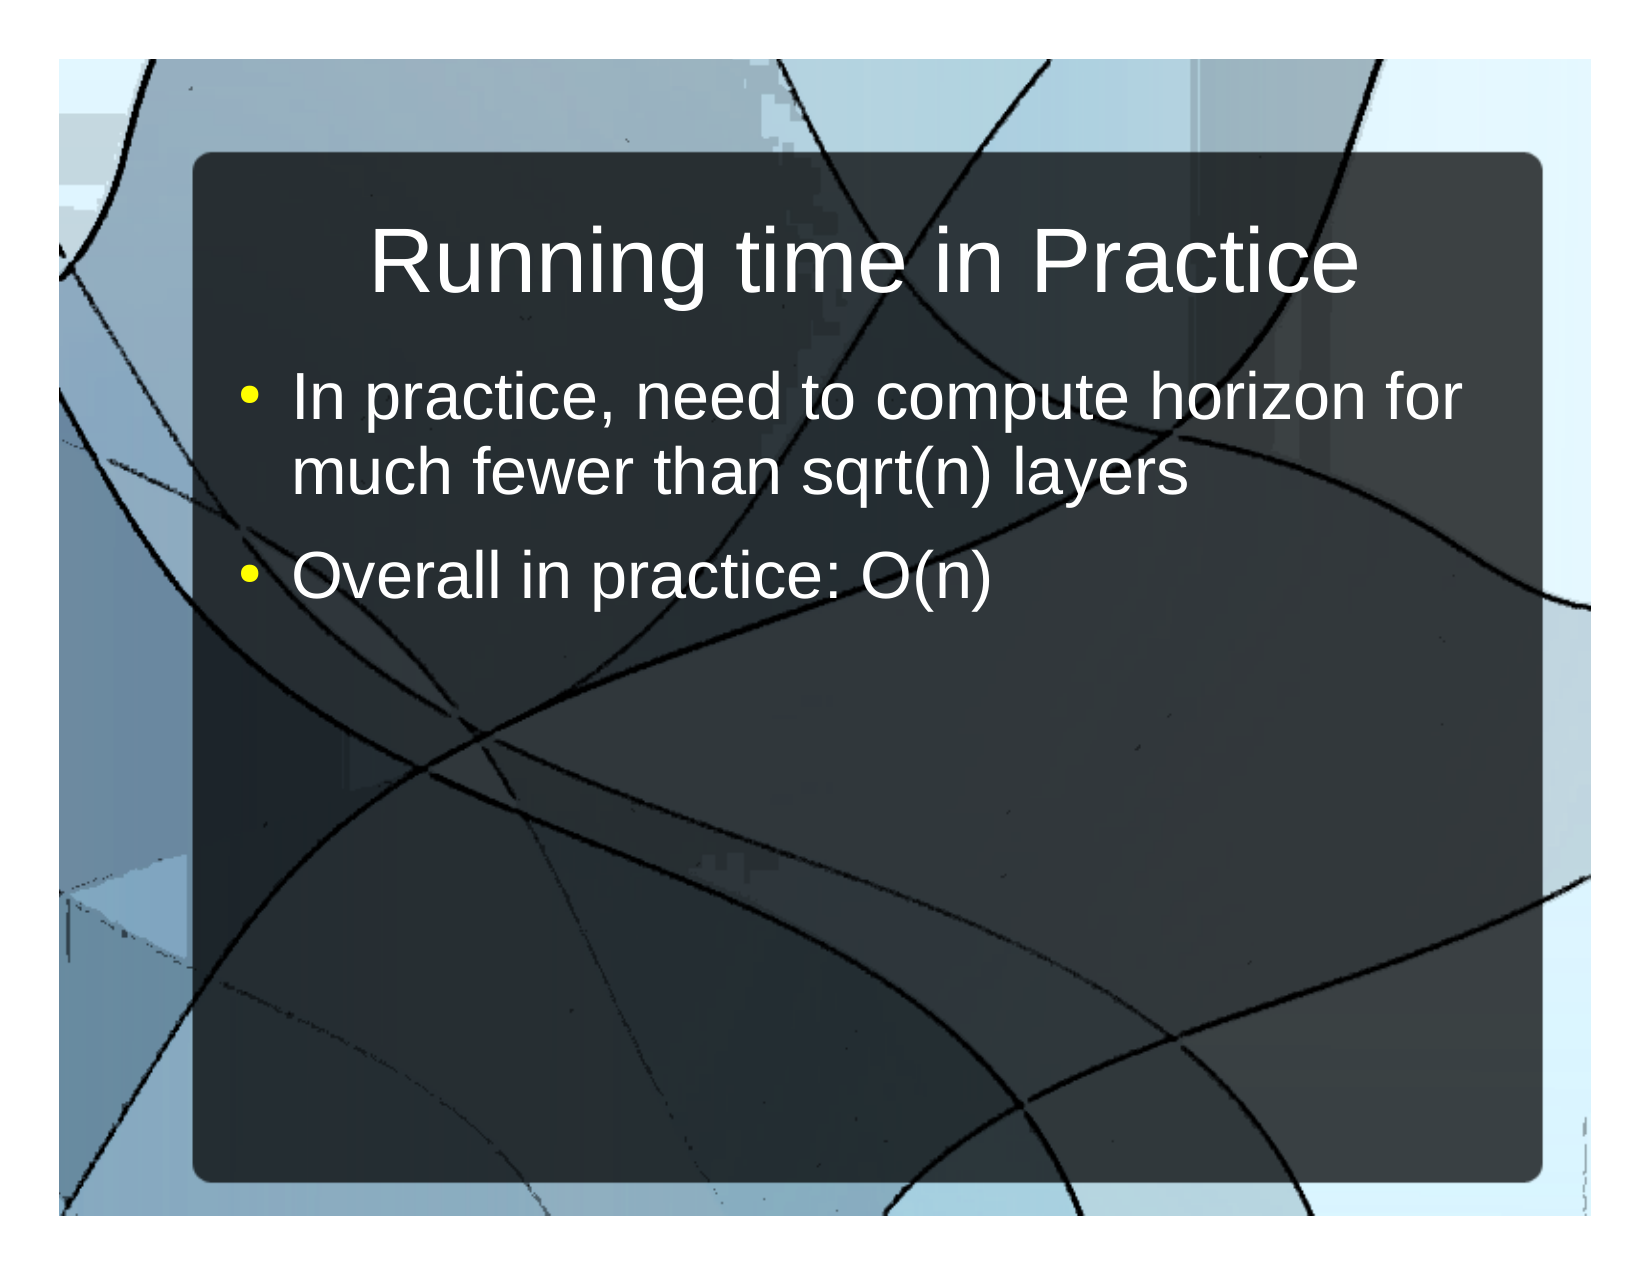

# Running time in Practice
In practice, need to compute horizon for much fewer than sqrt(n) layers
Overall in practice: O(n)